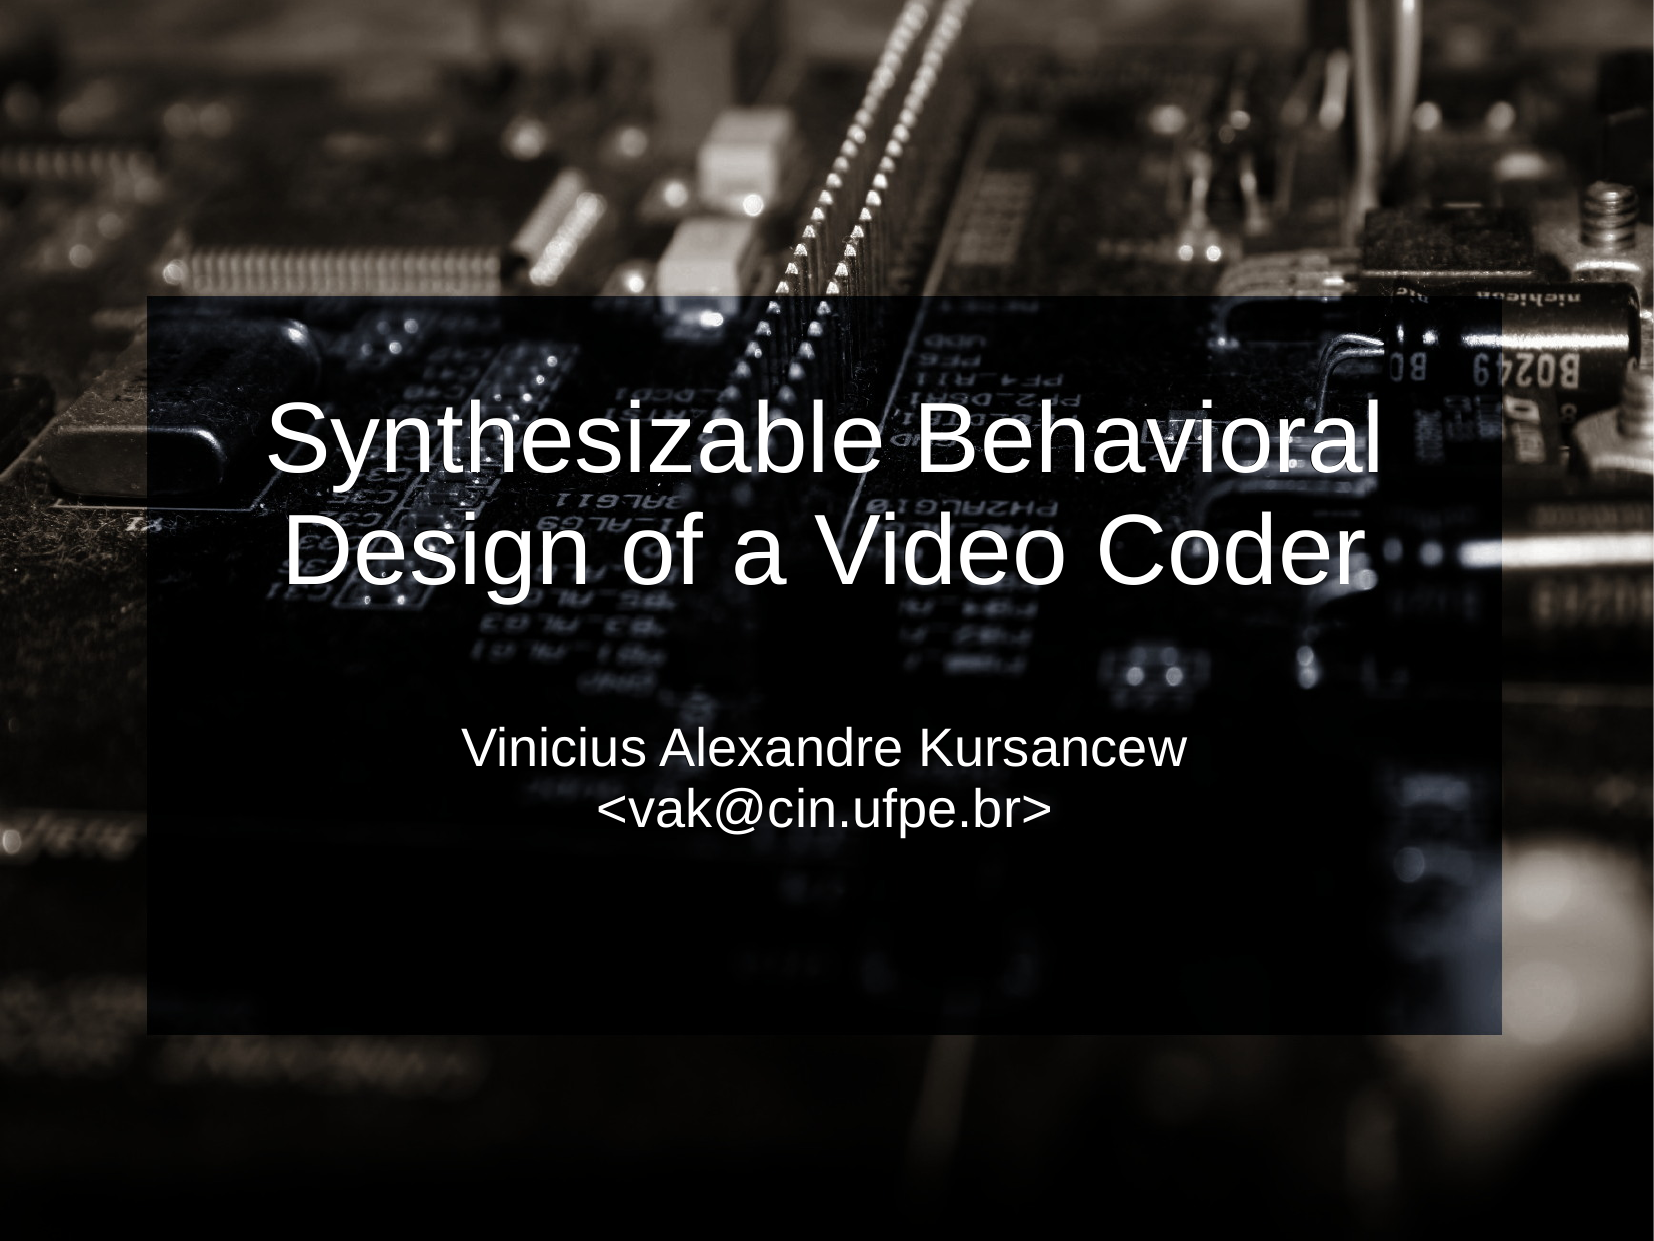

Synthesizable Behavioral Design of a Video Coder
Vinicius Alexandre Kursancew
<vak@cin.ufpe.br>